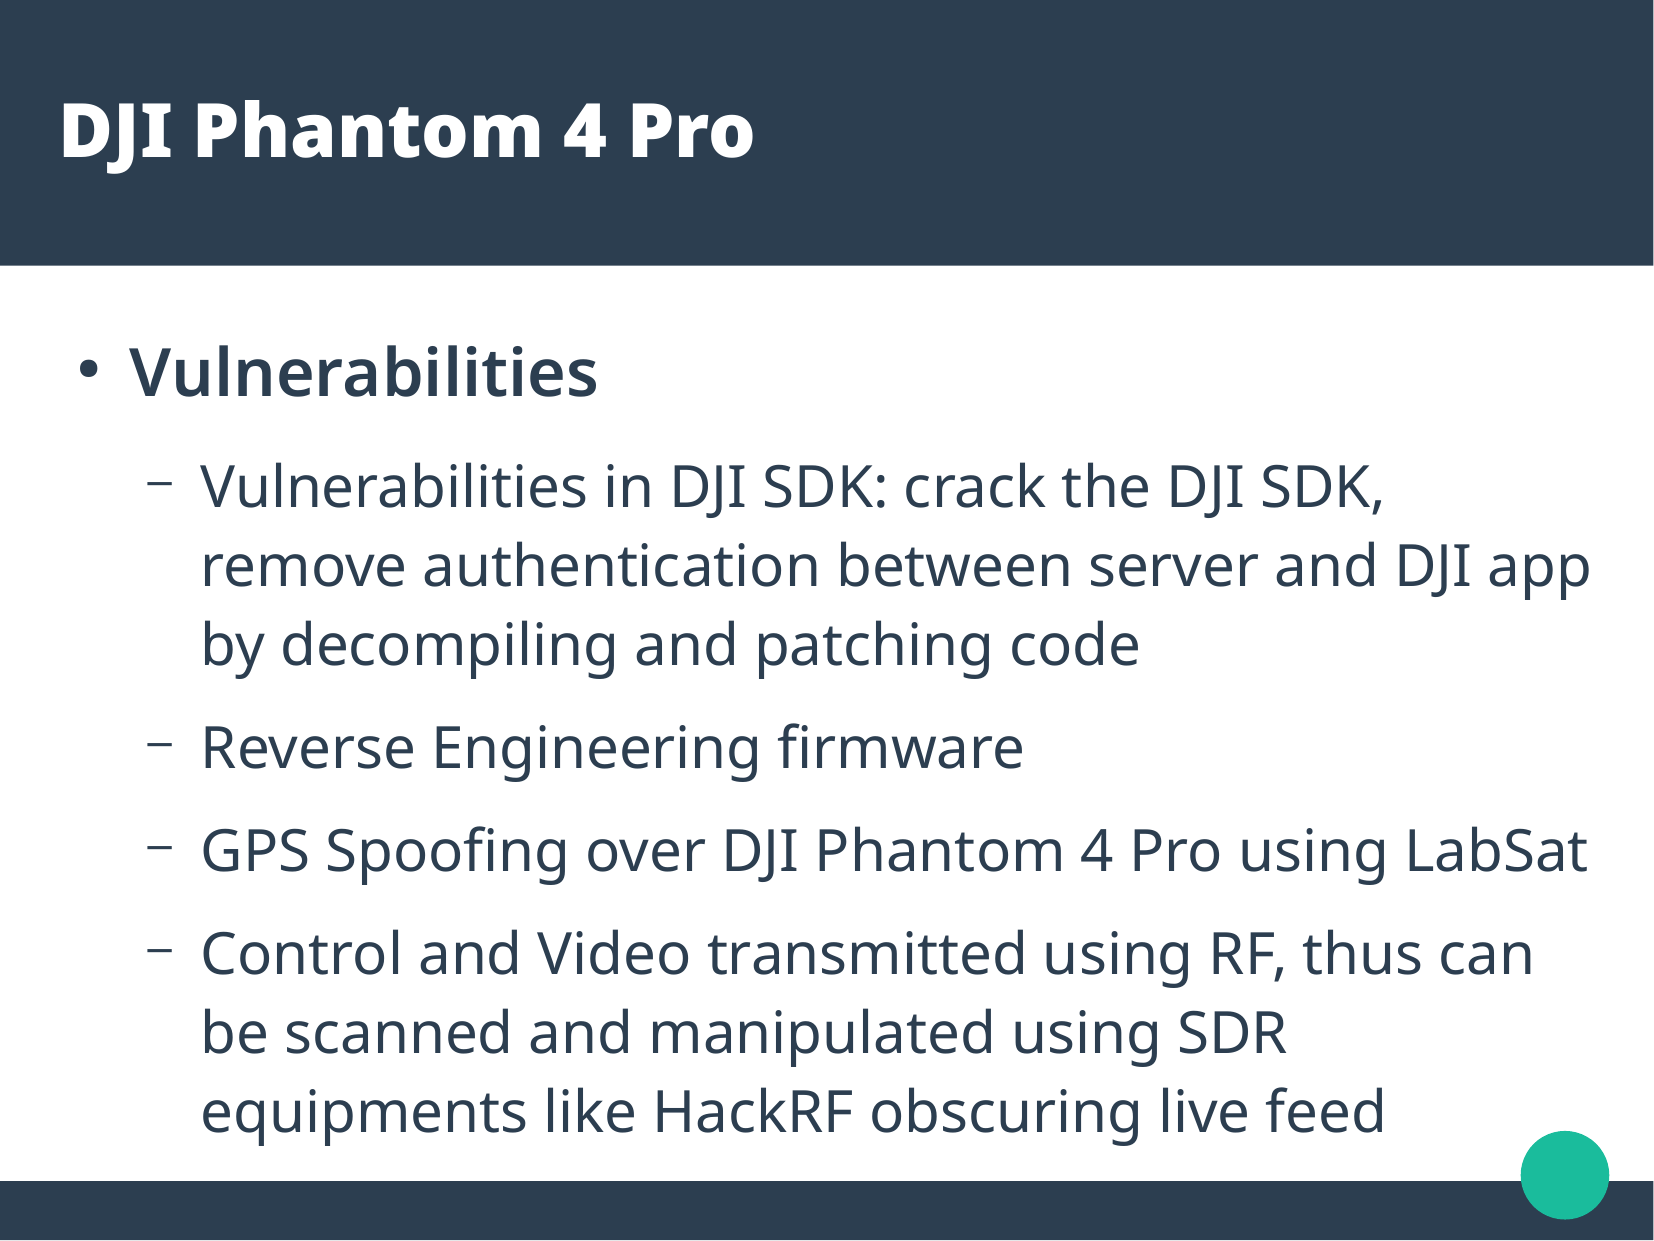

# DJI Phantom 4 Pro
Vulnerabilities
Vulnerabilities in DJI SDK: crack the DJI SDK, remove authentication between server and DJI app by decompiling and patching code
Reverse Engineering firmware
GPS Spoofing over DJI Phantom 4 Pro using LabSat
Control and Video transmitted using RF, thus can be scanned and manipulated using SDR equipments like HackRF obscuring live feed